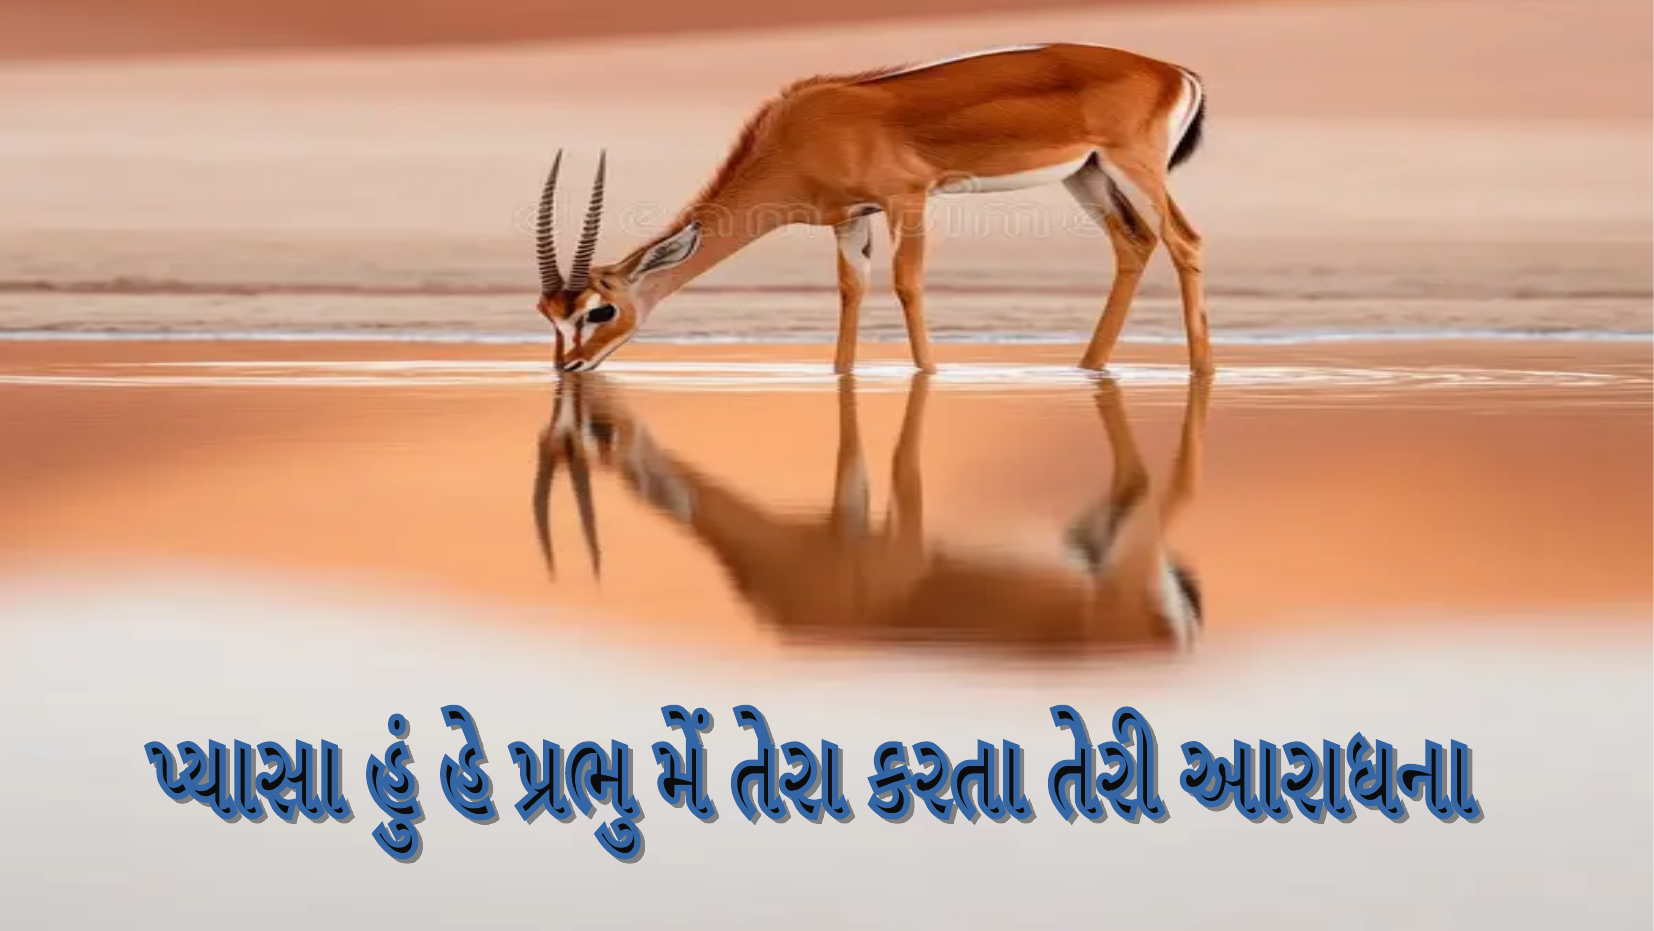

પ્યાસા હું હે પ્રભુ મેં તેરા કરતા તેરી આરાધના